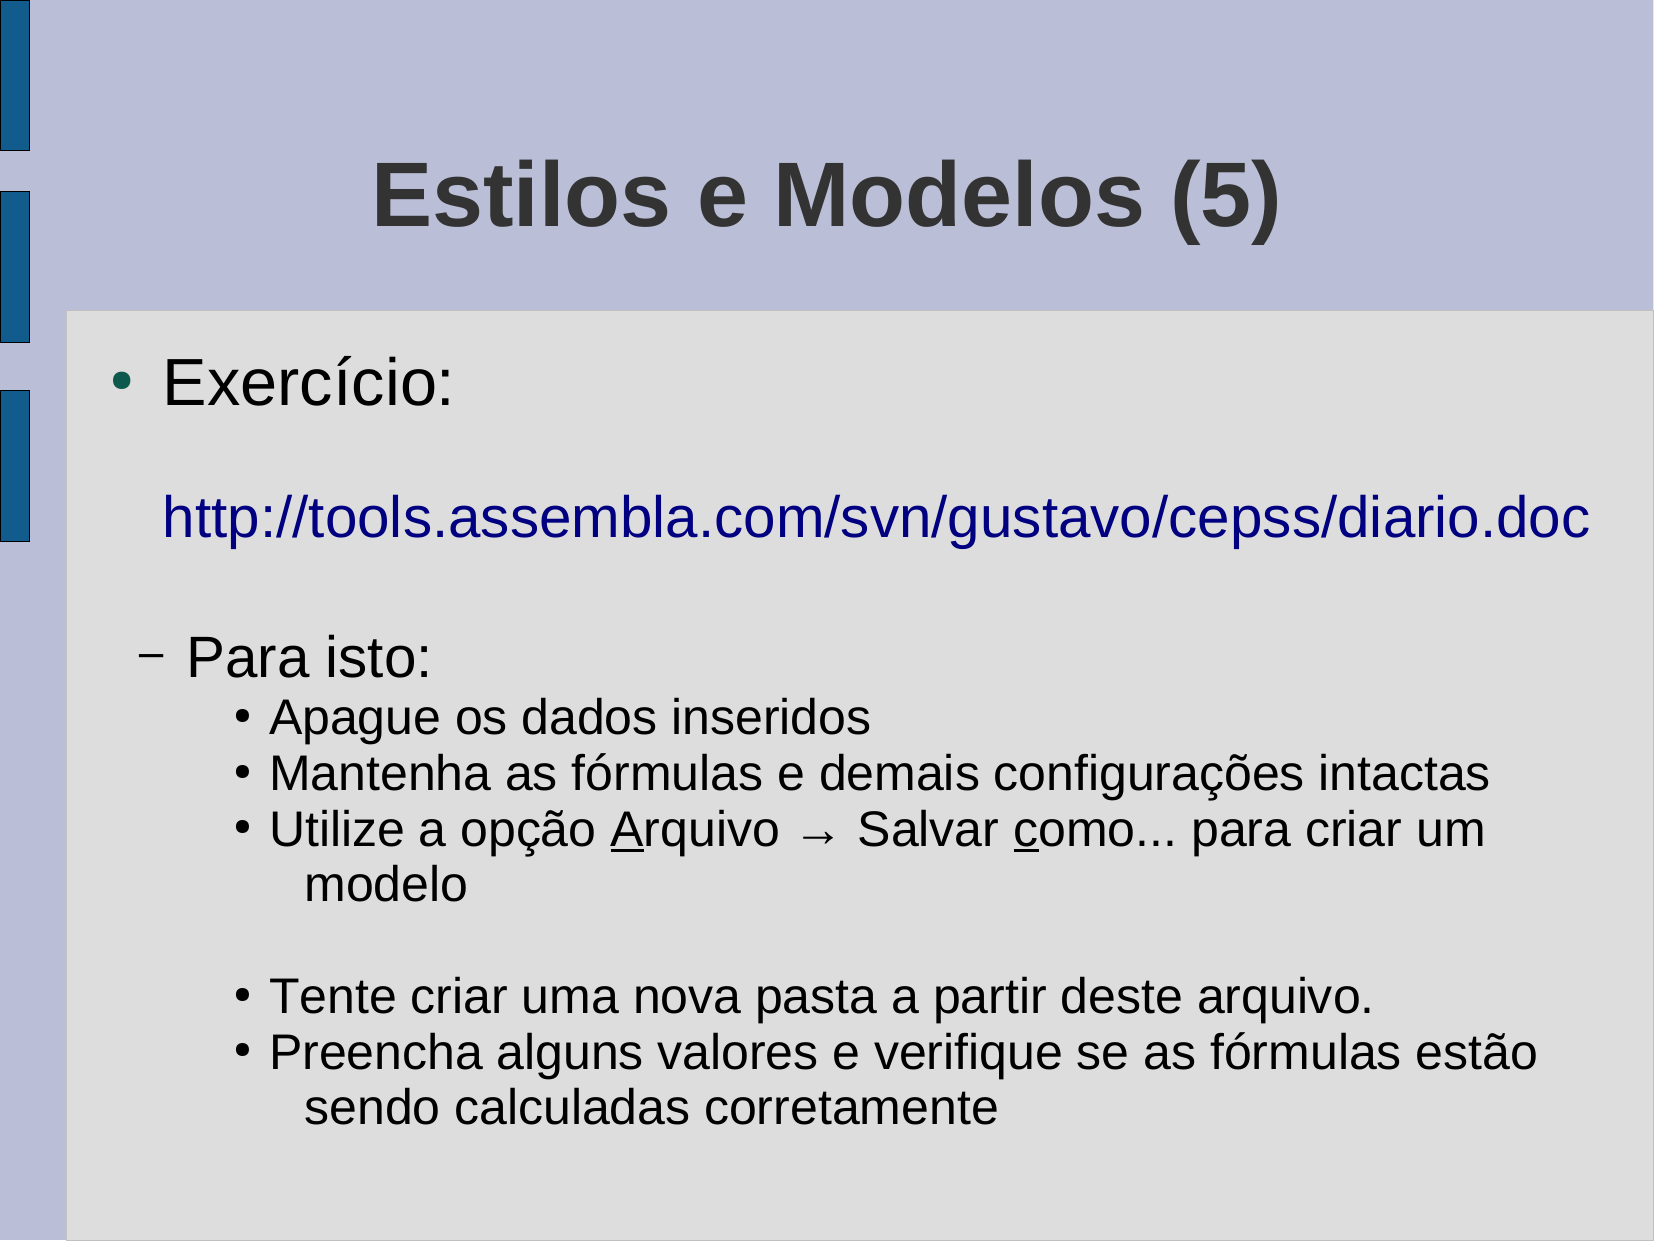

# Estilos e Modelos (5)
Exercício:
http://tools.assembla.com/svn/gustavo/cepss/diario.doc
Para isto:
Apague os dados inseridos
Mantenha as fórmulas e demais configurações intactas
Utilize a opção Arquivo → Salvar como... para criar um modelo
Tente criar uma nova pasta a partir deste arquivo.
Preencha alguns valores e verifique se as fórmulas estão sendo calculadas corretamente